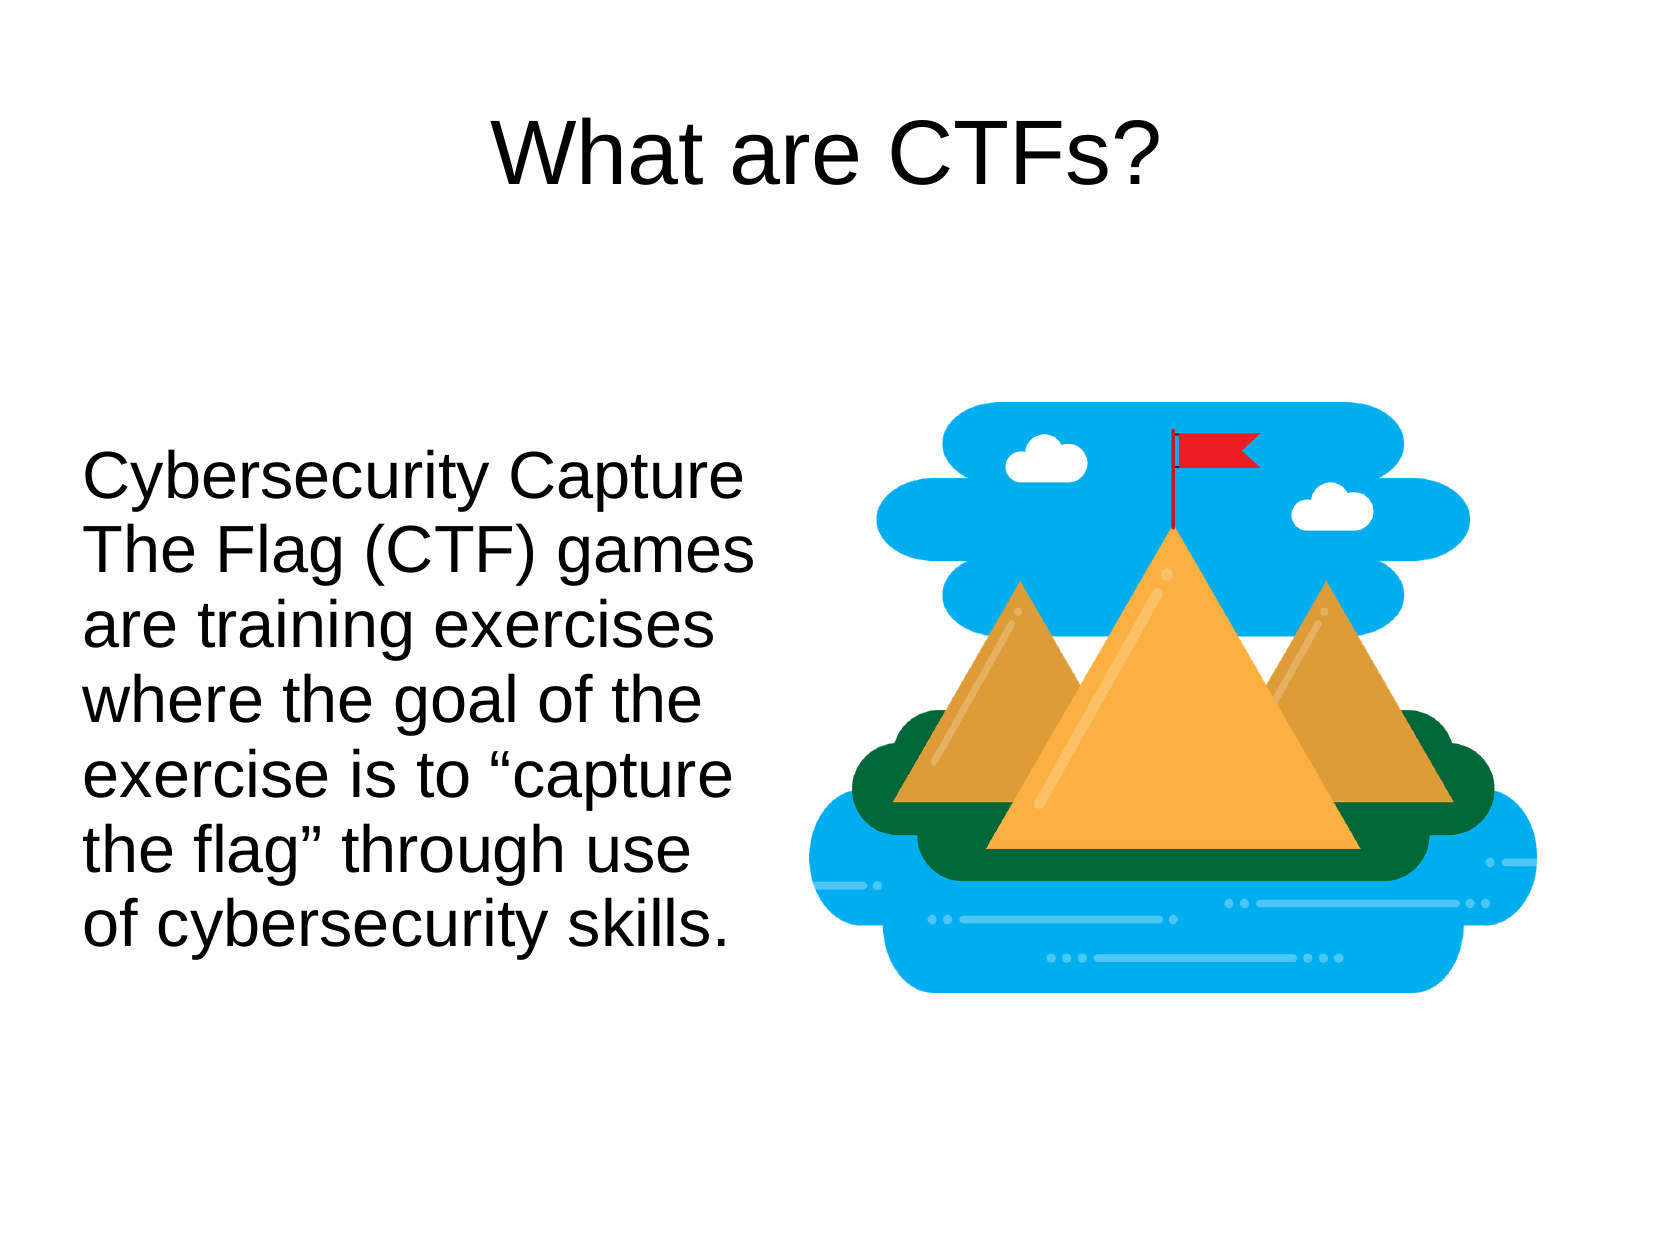

# What are CTFs?
Cybersecurity Capture
The Flag (CTF) games
are training exercises
where the goal of the
exercise is to “capture
the flag” through use
of cybersecurity skills.